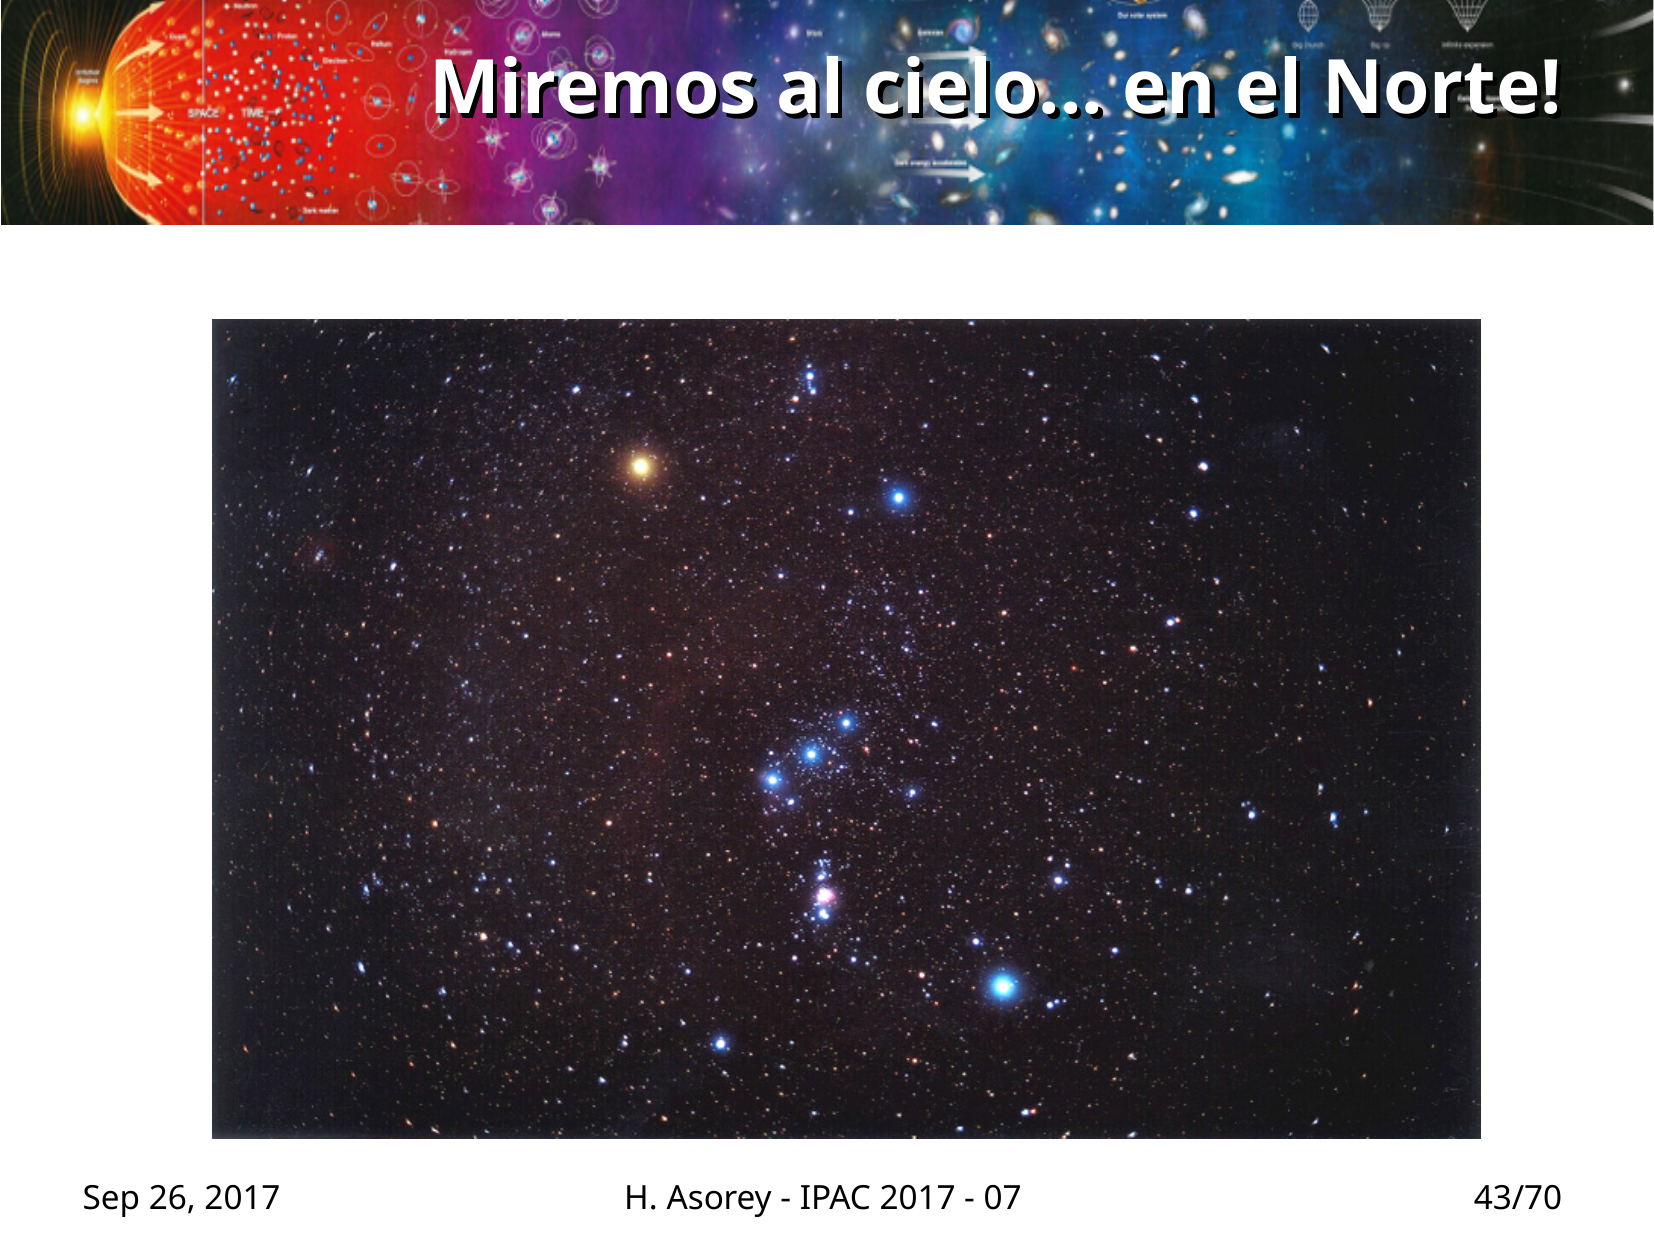

# Miremos al cielo... en el Norte!
Sep 26, 2017
H. Asorey - IPAC 2017 - 07
43